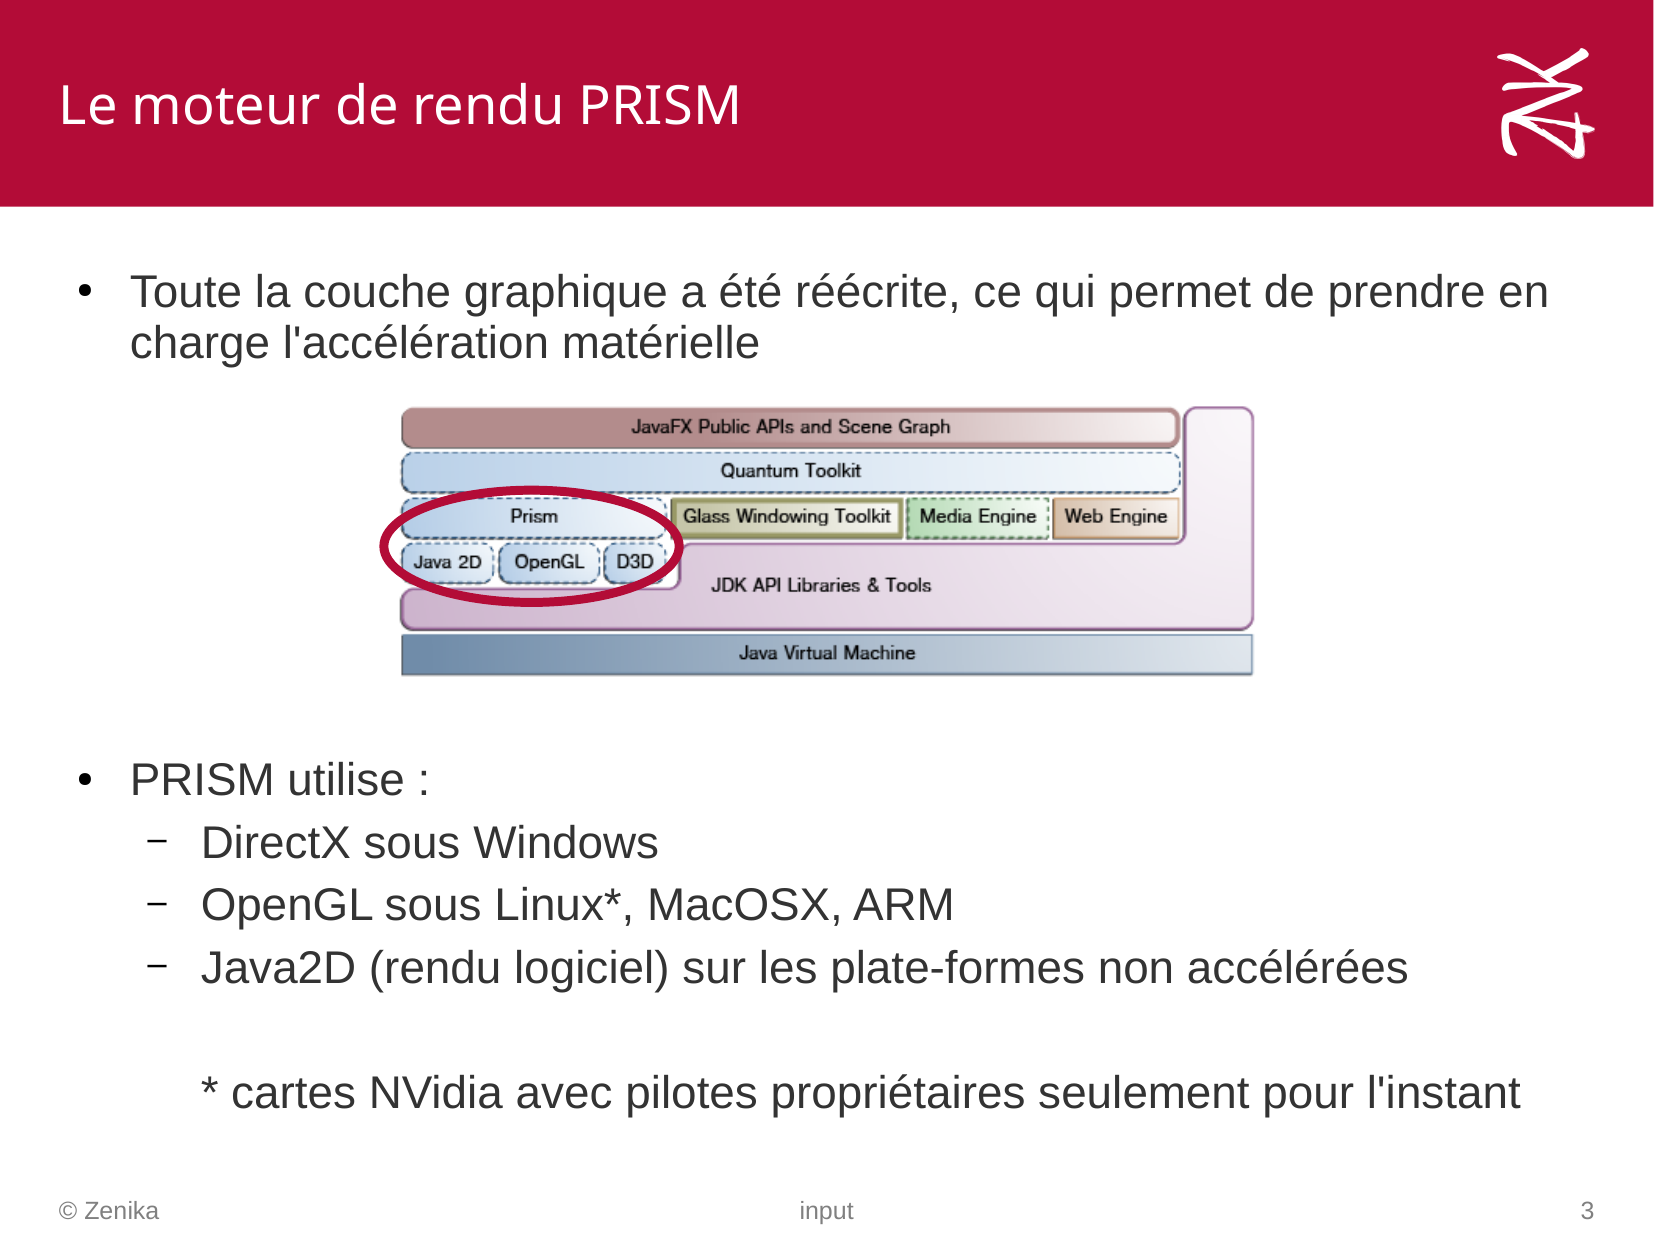

# Le moteur de rendu PRISM
Toute la couche graphique a été réécrite, ce qui permet de prendre en charge l'accélération matérielle
PRISM utilise :
DirectX sous Windows
OpenGL sous Linux*, MacOSX, ARM
Java2D (rendu logiciel) sur les plate-formes non accélérées
* cartes NVidia avec pilotes propriétaires seulement pour l'instant